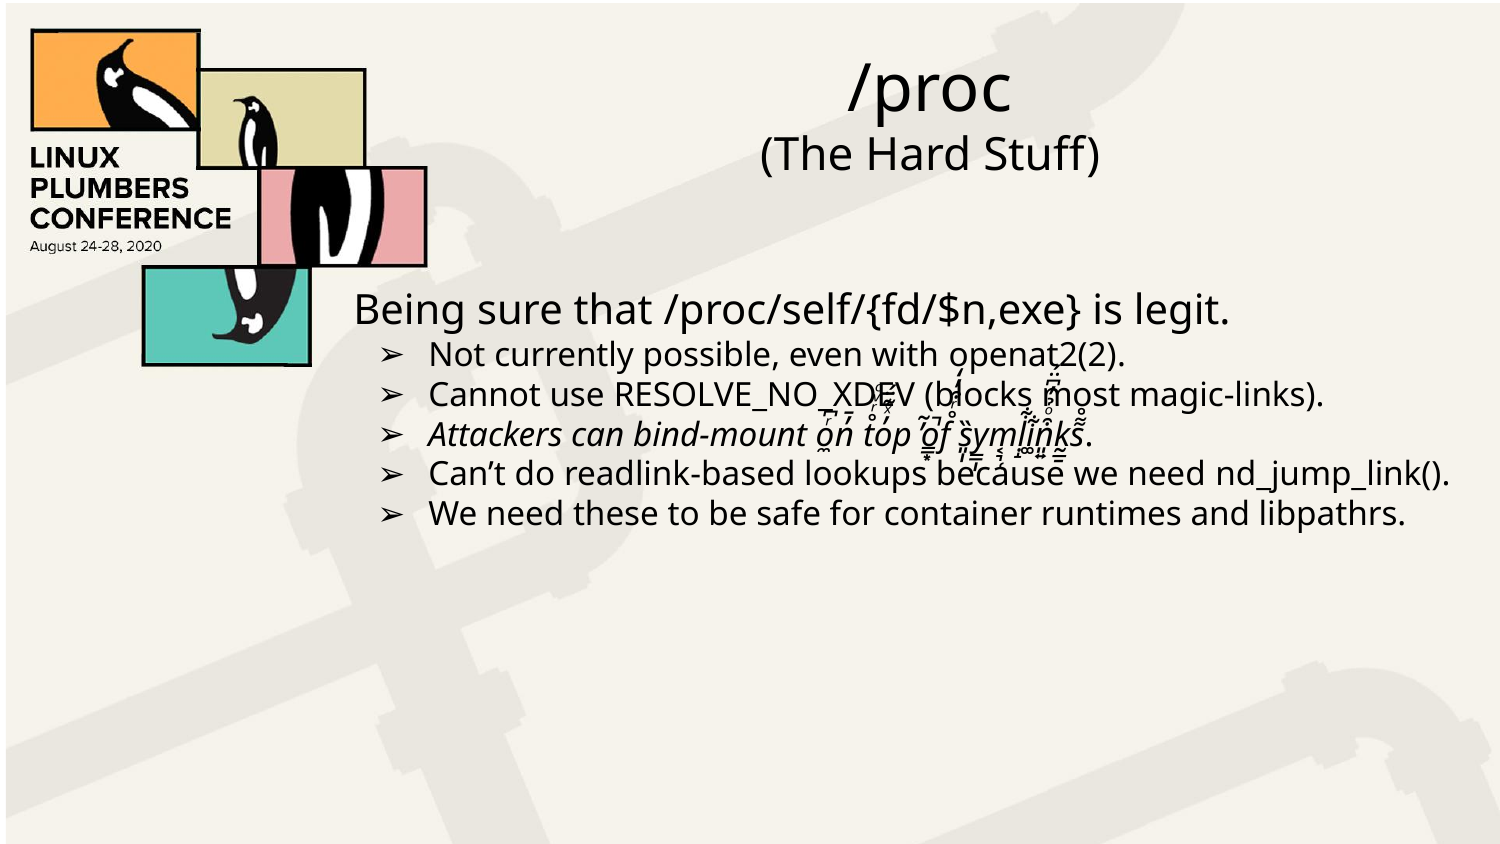

# /proc (The Hard Stuff)
Being sure that /proc/self/{fd/$n,exe} is legit.
Not currently possible, even with openat2(2).
Cannot use RESOLVE_NO_XDEV (blocks most magic-links).
Attackers can bind-mount o̼ͬ͆n̓̄ t̊ͬͮͨo̓ͯ͊̈́p ̓̃o͇͙̚f̊ͬ͒̓̒ s͈̩̏y͇̩m͔͉̜ḷ̝͋i͚͋n͈͍͒ͦ̉̓͆̈́k̰̲̱s͌̊.
Can’t do readlink-based lookups because we need nd_jump_link().
We need these to be safe for container runtimes and libpathrs.